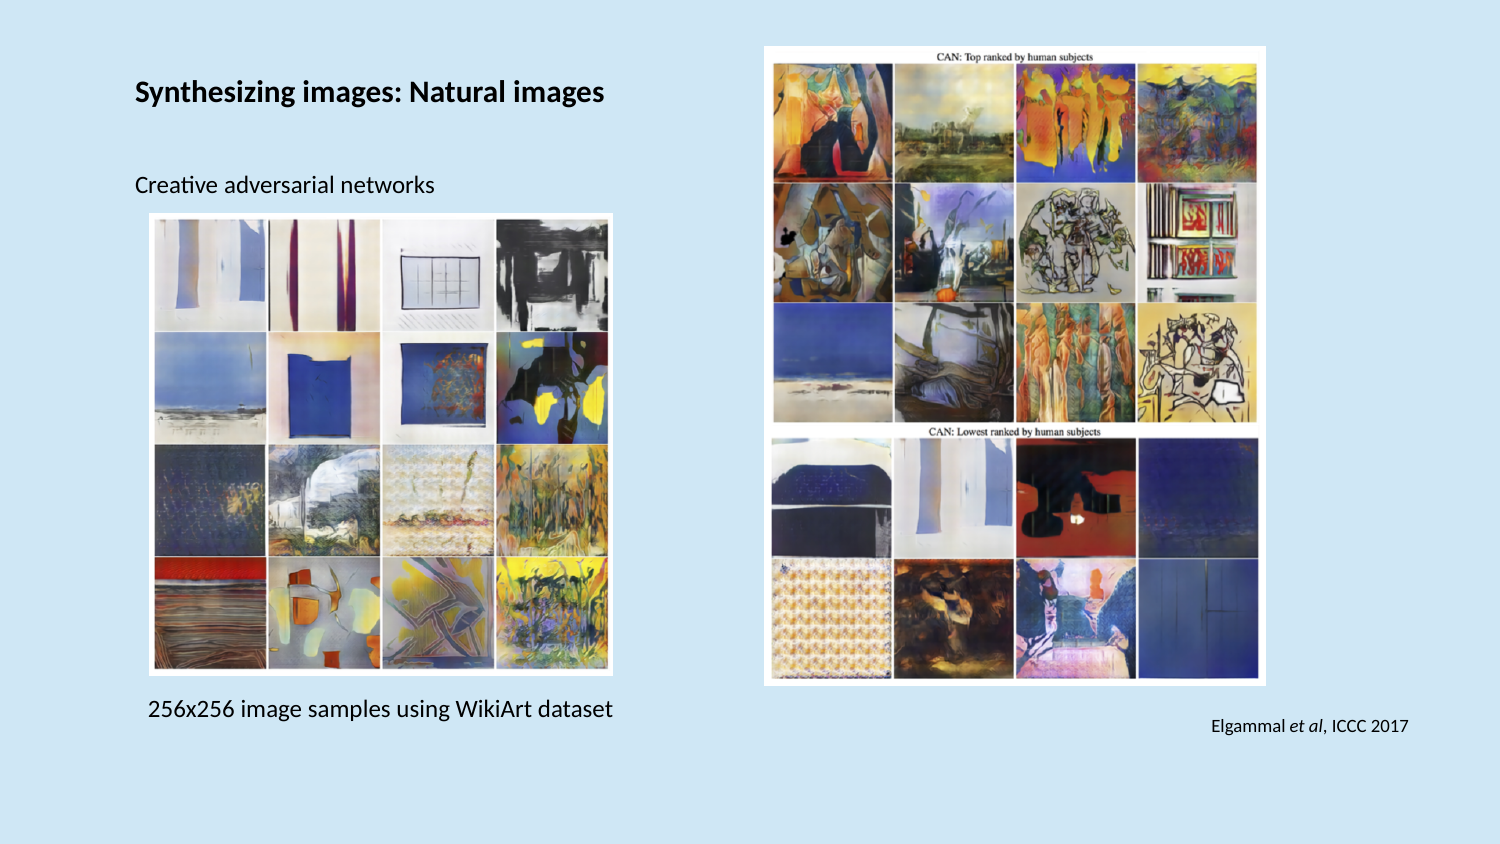

Synthesizing images: Natural images
Creative adversarial networks
256x256 image samples using WikiArt dataset
Elgammal et al, ICCC 2017